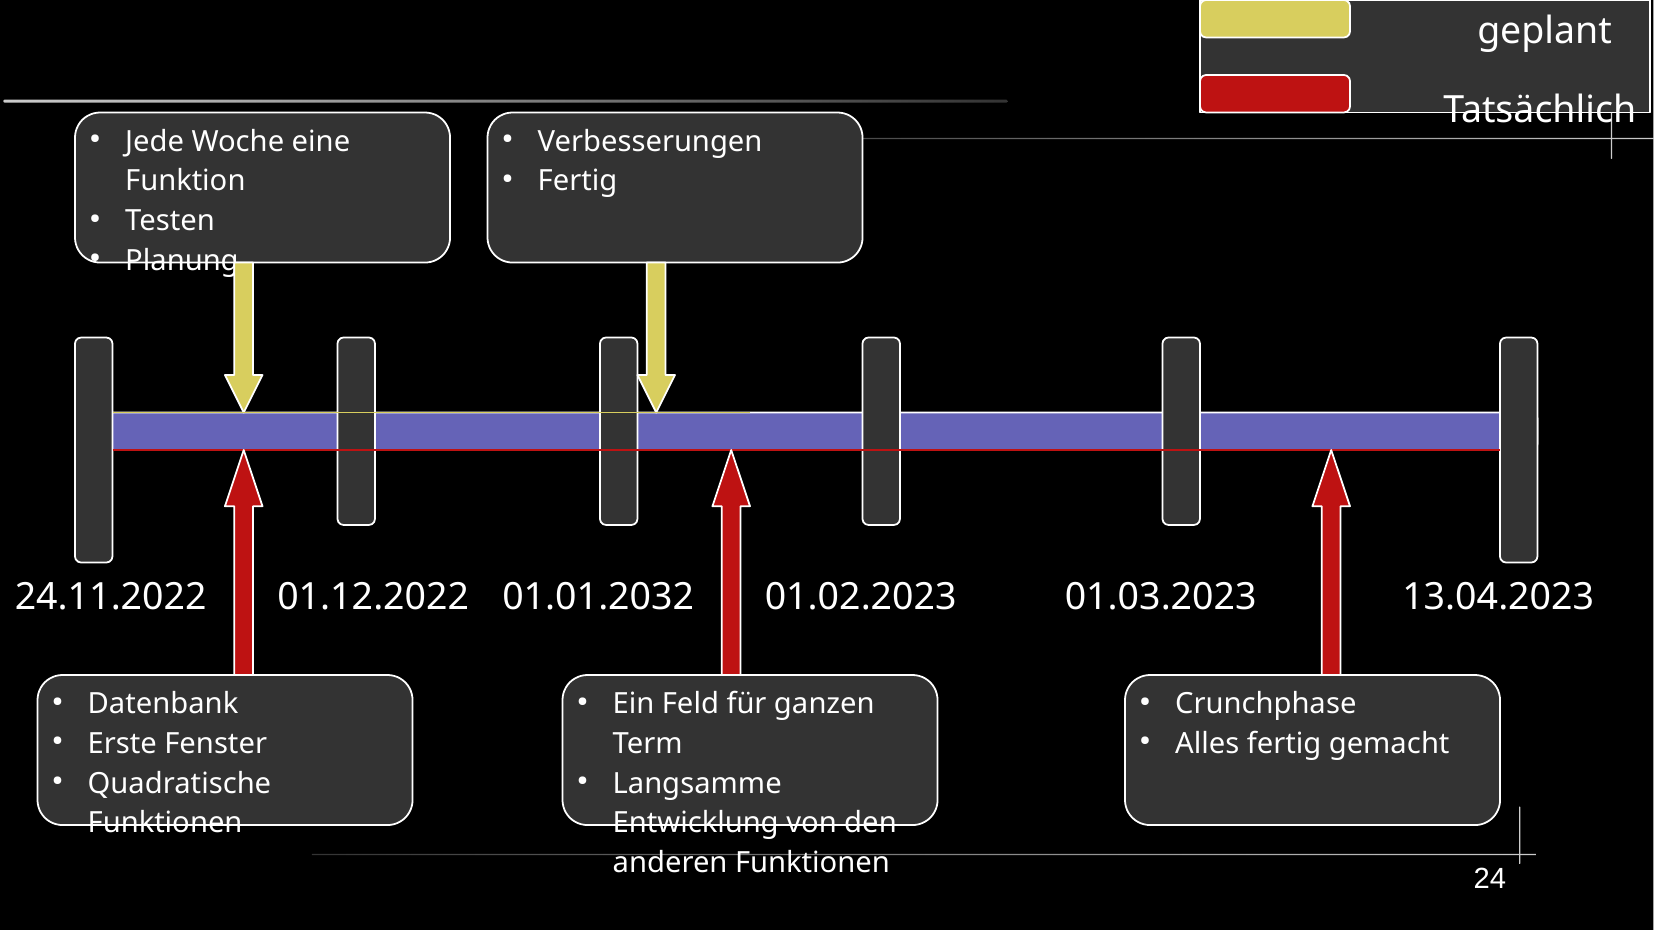

geplant
Tatsächlich
Jede Woche eine Funktion
Testen
Planung
Verbesserungen
Fertig
24.11.2022
01.12.2022
01.01.2032
01.02.2023
01.03.2023
13.04.2023
Datenbank
Erste Fenster
Quadratische Funktionen
Ein Feld für ganzen Term
Langsamme Entwicklung von den
anderen Funktionen
Crunchphase
Alles fertig gemacht
24